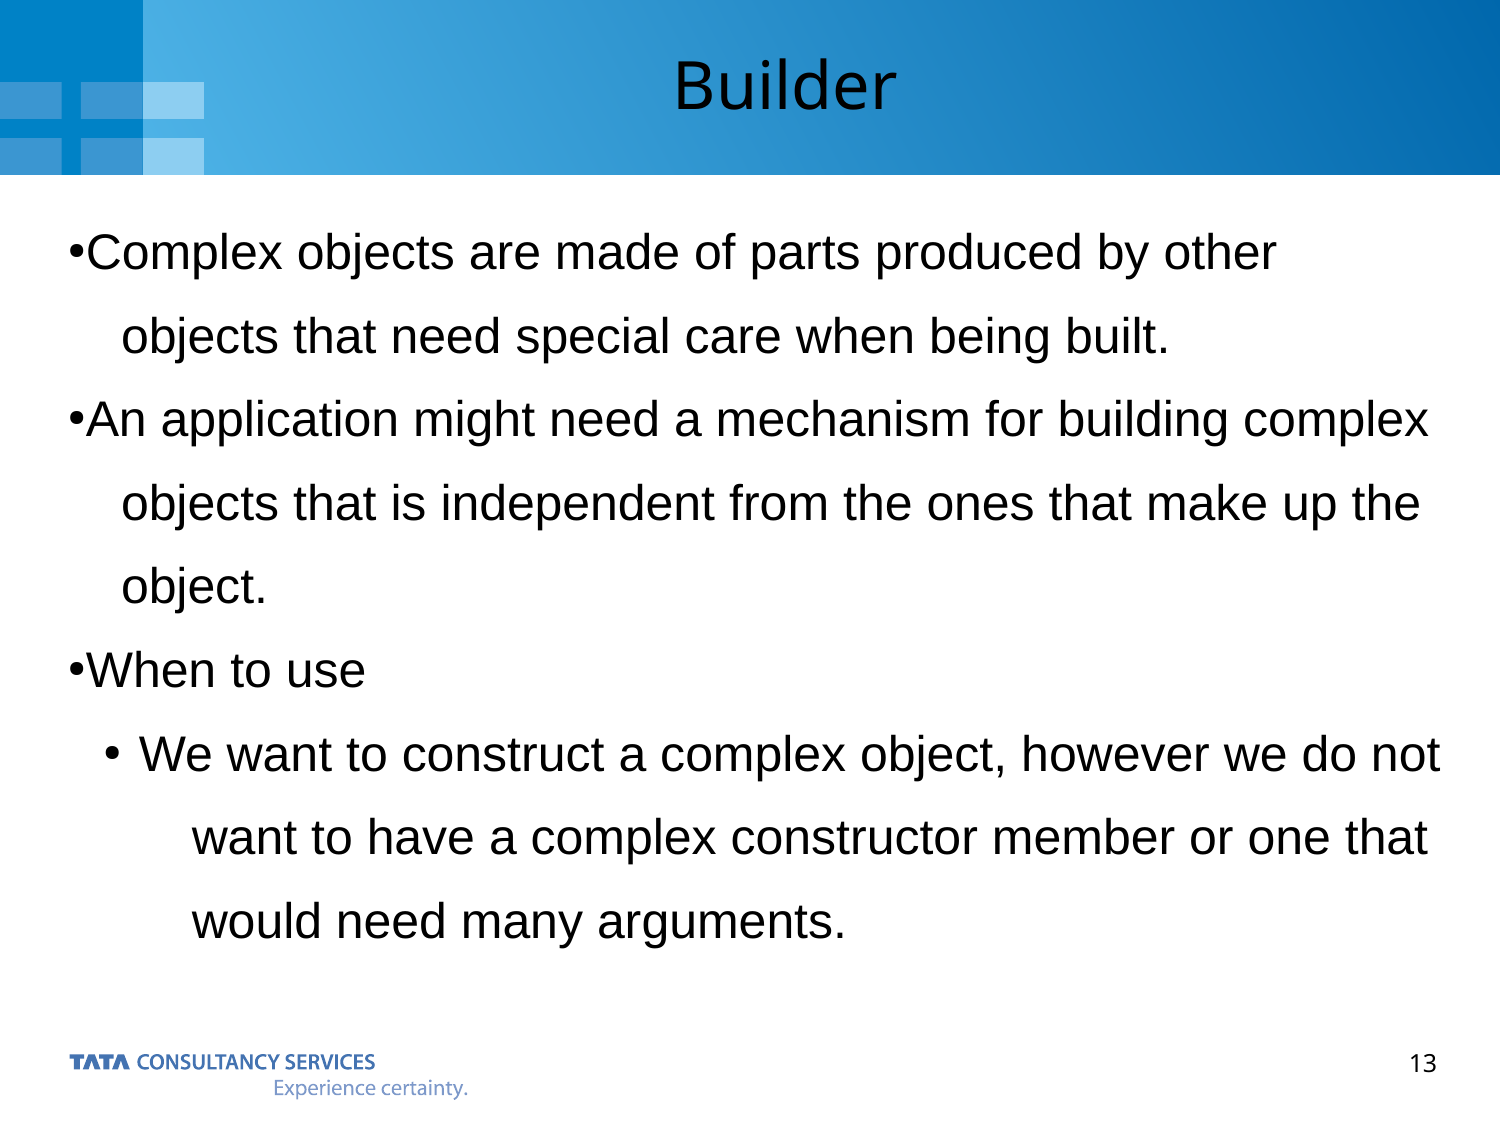

Builder
Complex objects are made of parts produced by other objects that need special care when being built.
An application might need a mechanism for building complex objects that is independent from the ones that make up the object.
When to use
We want to construct a complex object, however we do not want to have a complex constructor member or one that would need many arguments.